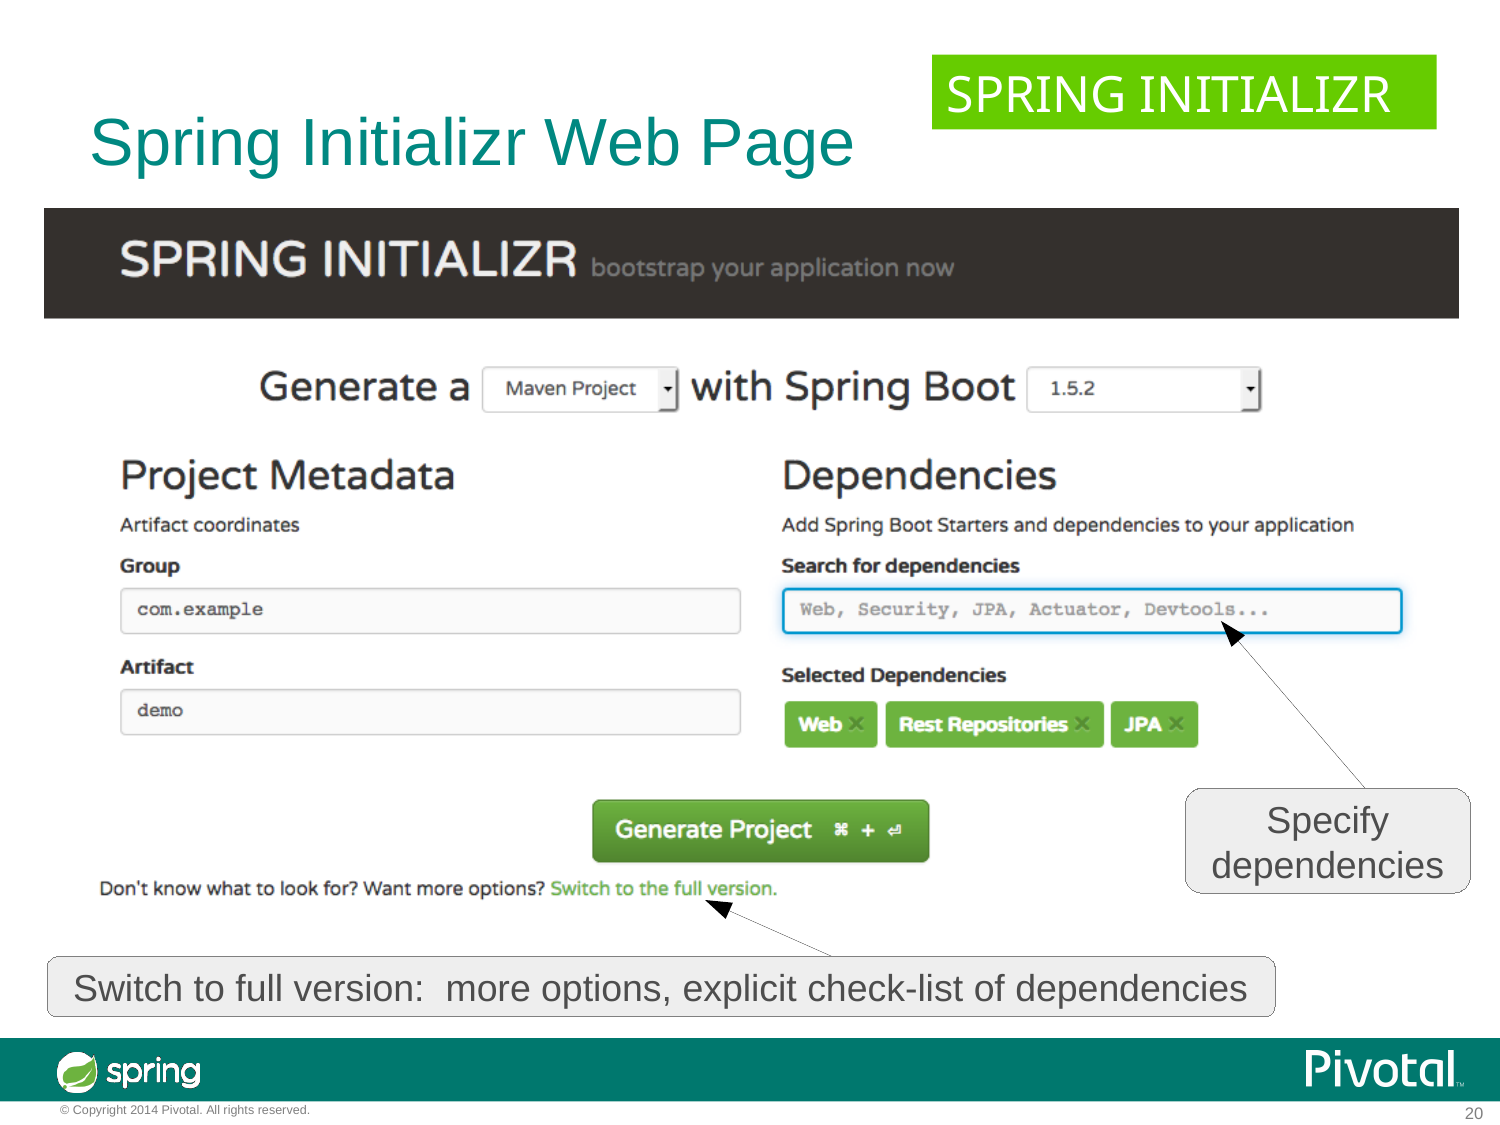

# Spring Initializr Web Page
SPRING INITIALIZR
Specify dependencies
Switch to full version: more options, explicit check-list of dependencies